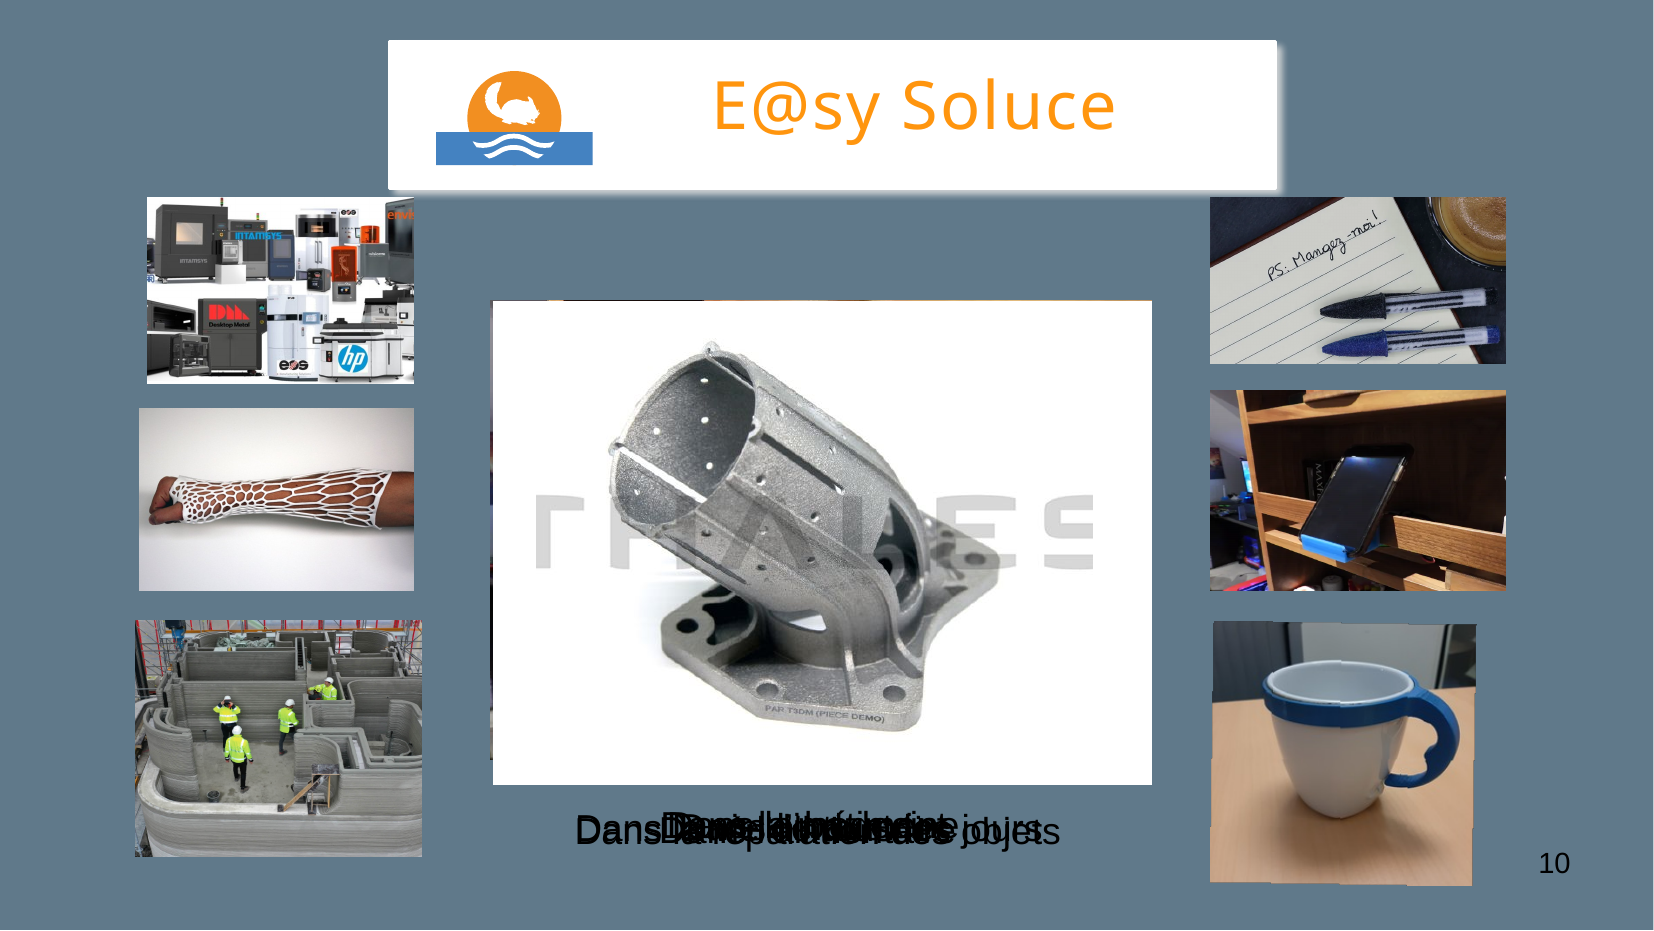

Dans la vie de tous les jours
Dans l’alimentaire
Dans l’industrie
Dans la médecine
Dans le batiment
Dans la réparation des objets
10